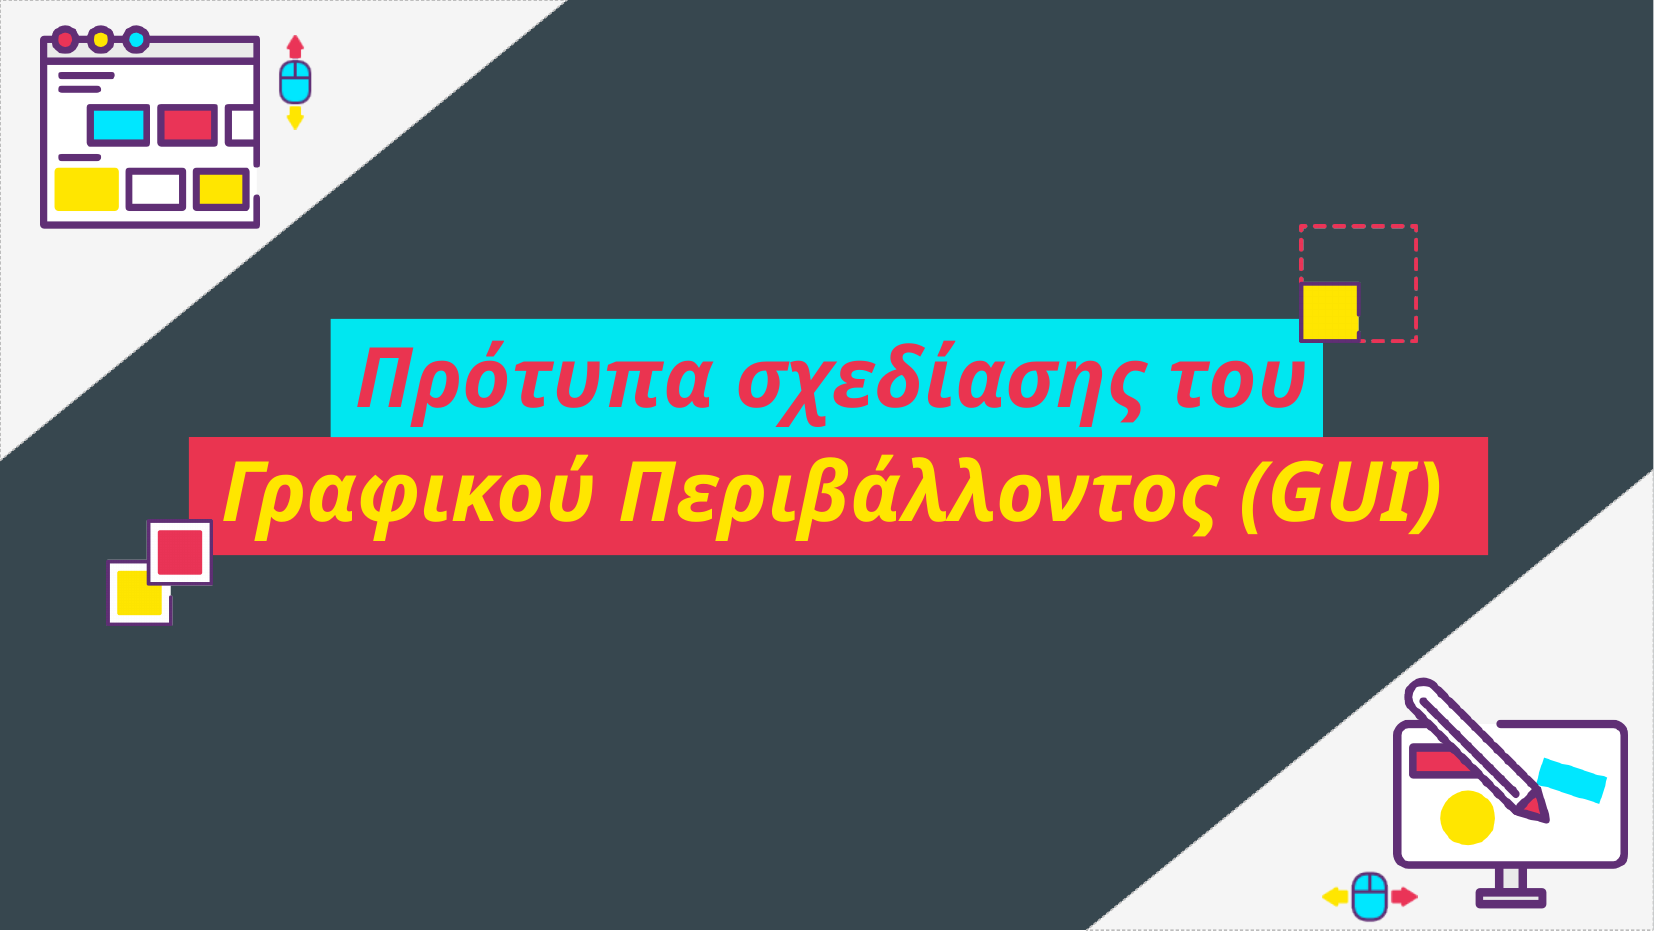

# Πρότυπα σχεδίασης του Γραφικού Περιβάλλοντος (GUI)